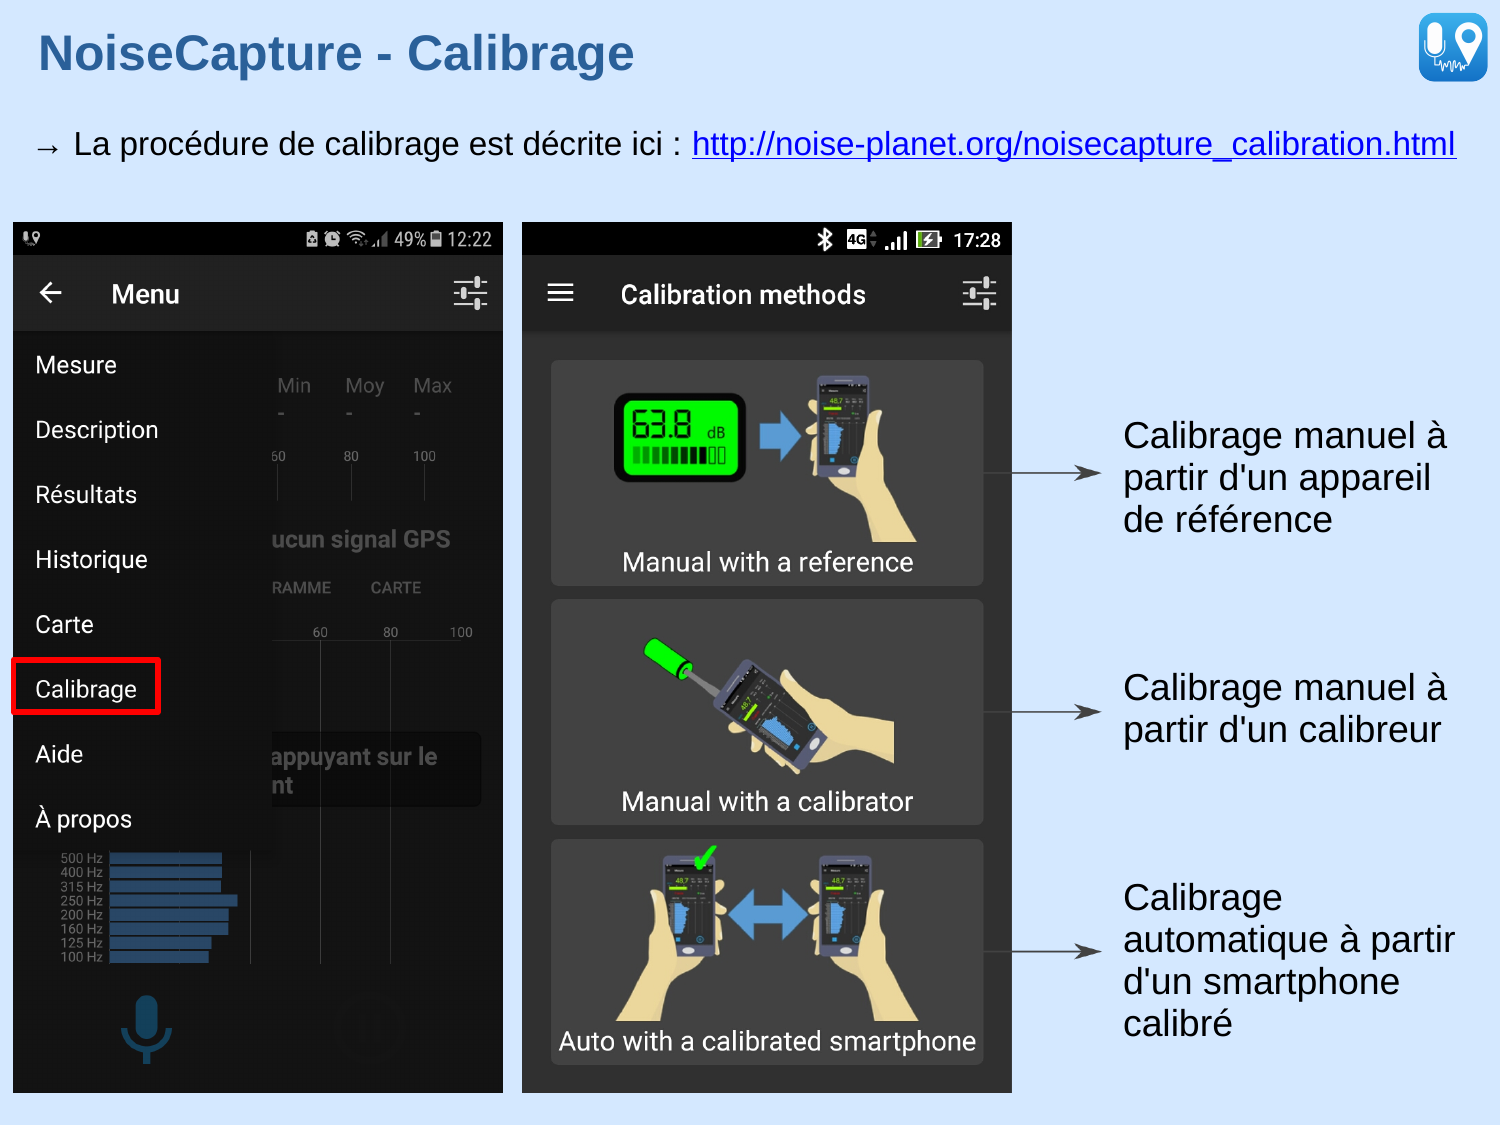

NoiseCapture - Calibrage
→ La procédure de calibrage est décrite ici : http://noise-planet.org/noisecapture_calibration.html
Calibrage manuel à partir d'un appareil de référence
Calibrage manuel à partir d'un calibreur
Calibrage automatique à partir d'un smartphone calibré